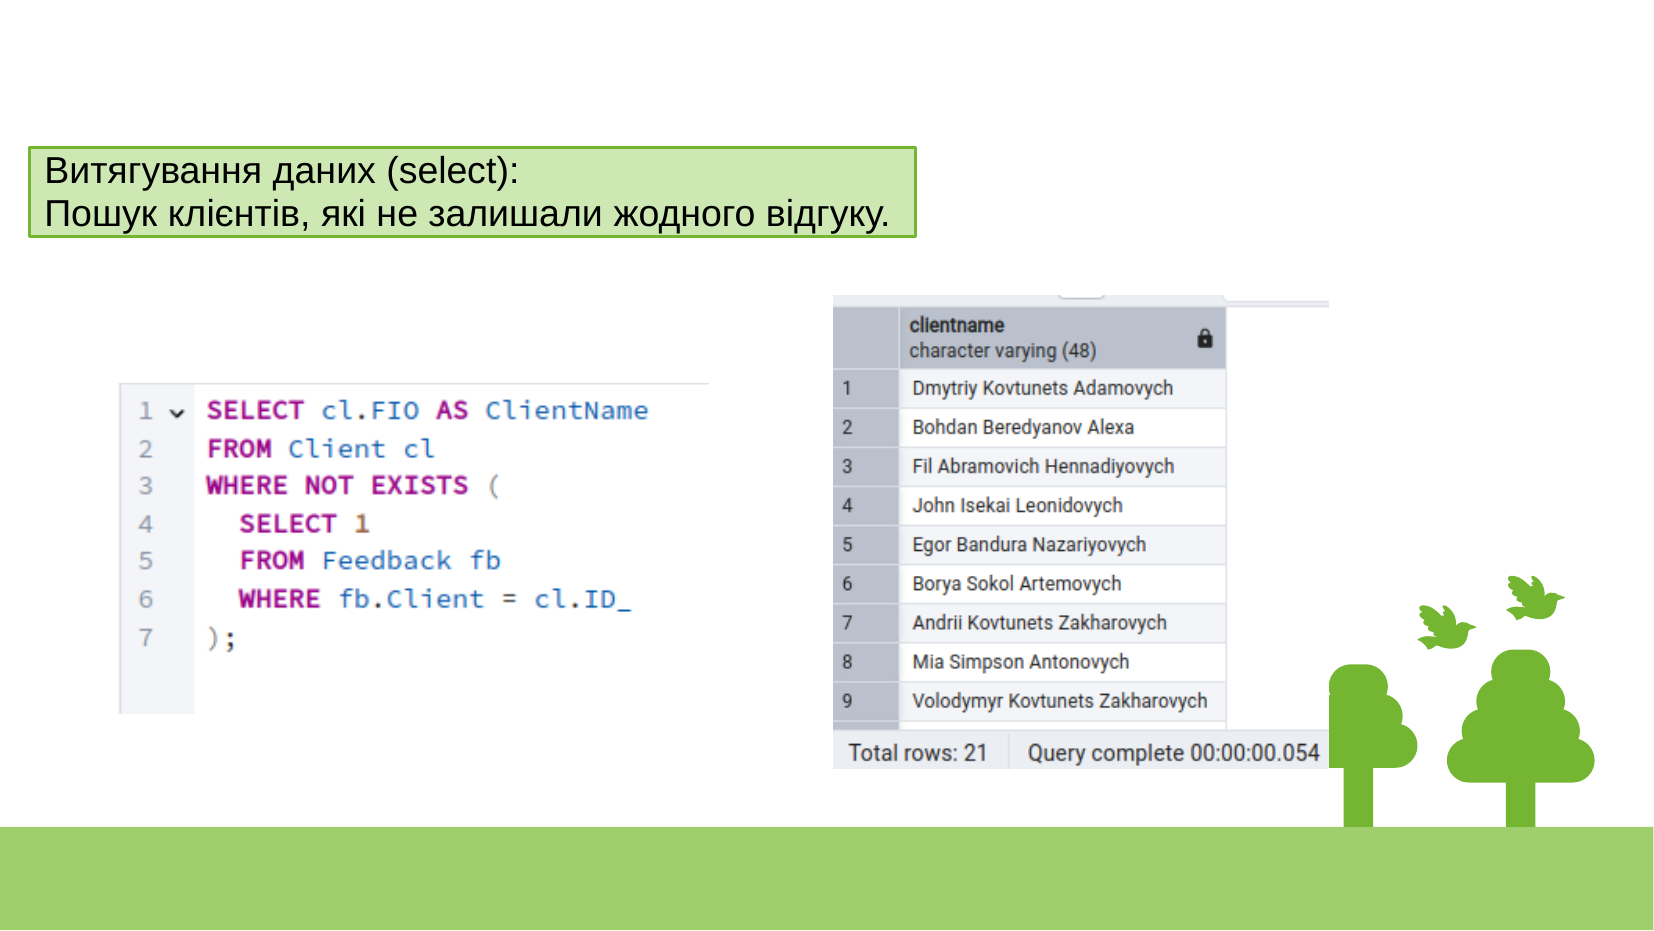

Витягування даних (select):
Пошук клієнтів, які не залишали жодного відгуку.